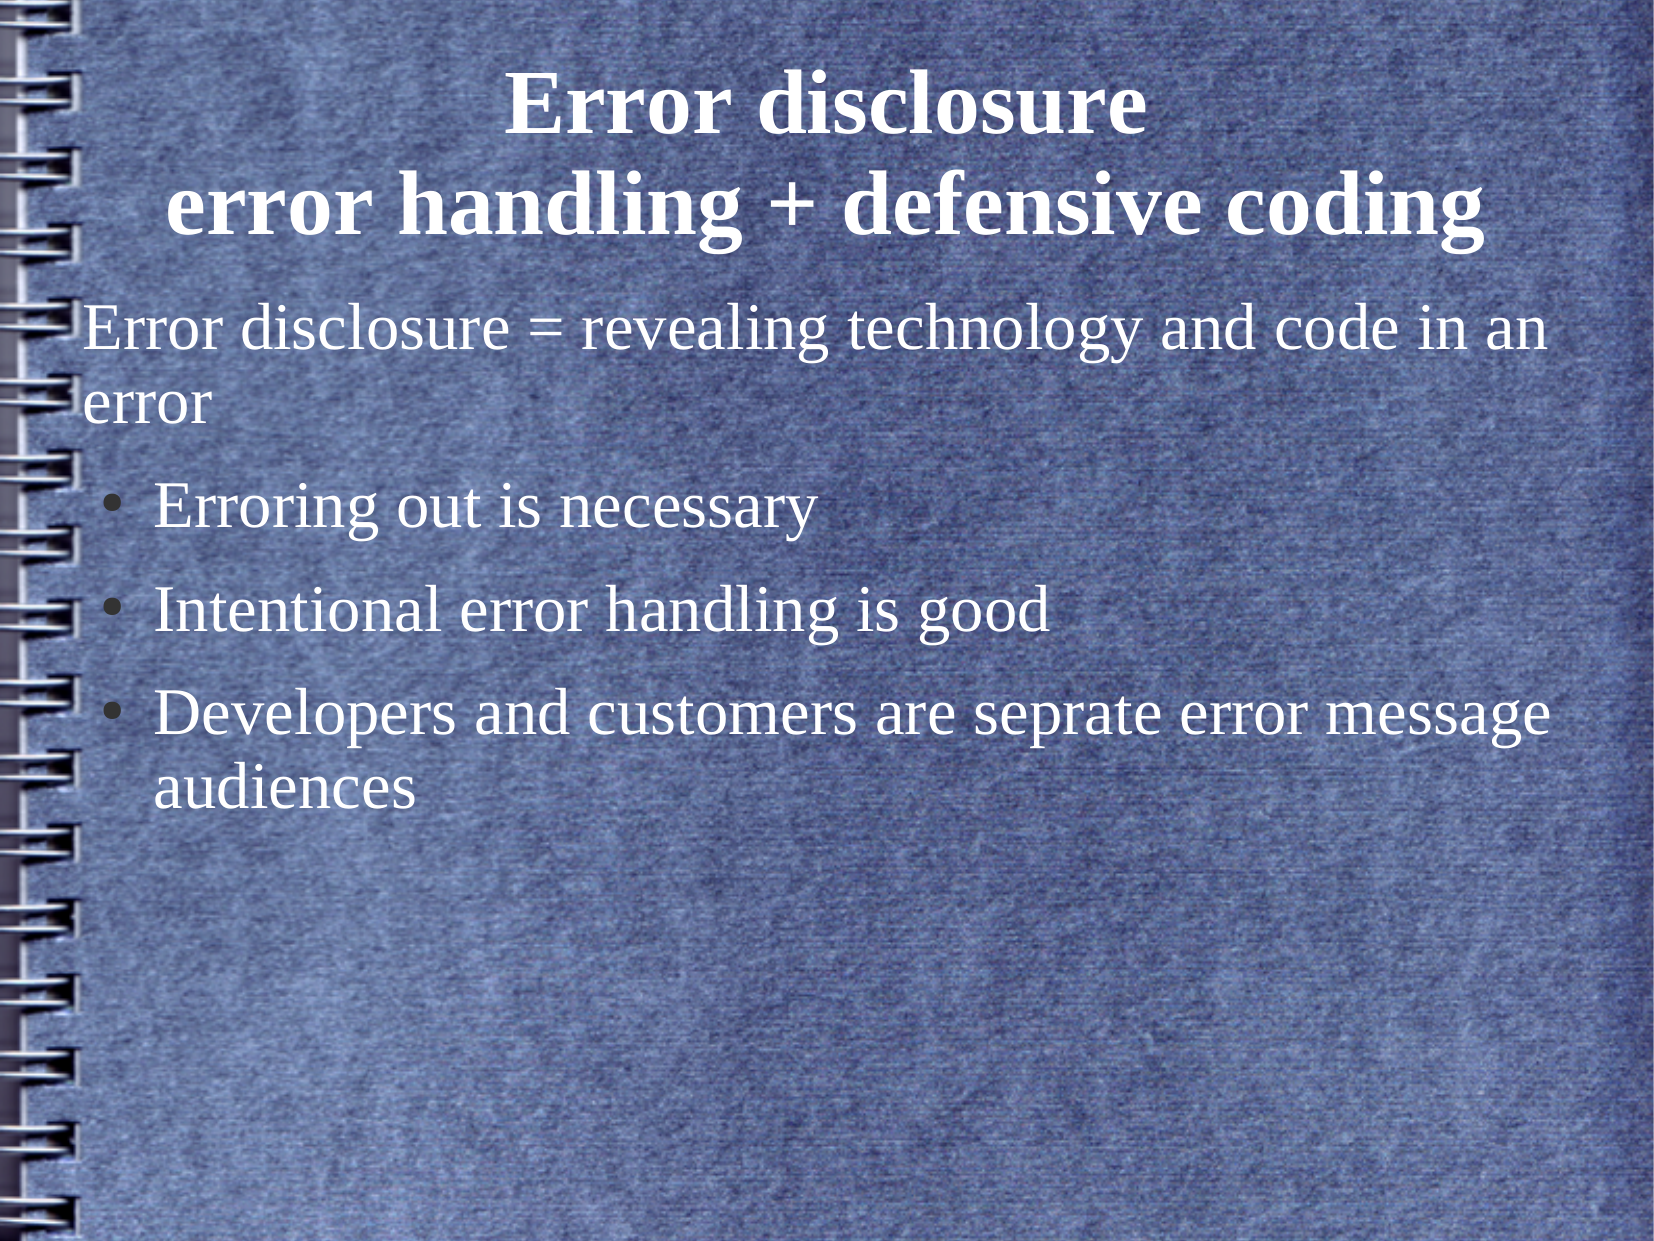

# Error disclosure error handling + defensive coding
Error disclosure = revealing technology and code in an error
Erroring out is necessary
Intentional error handling is good
Developers and customers are seprate error message audiences